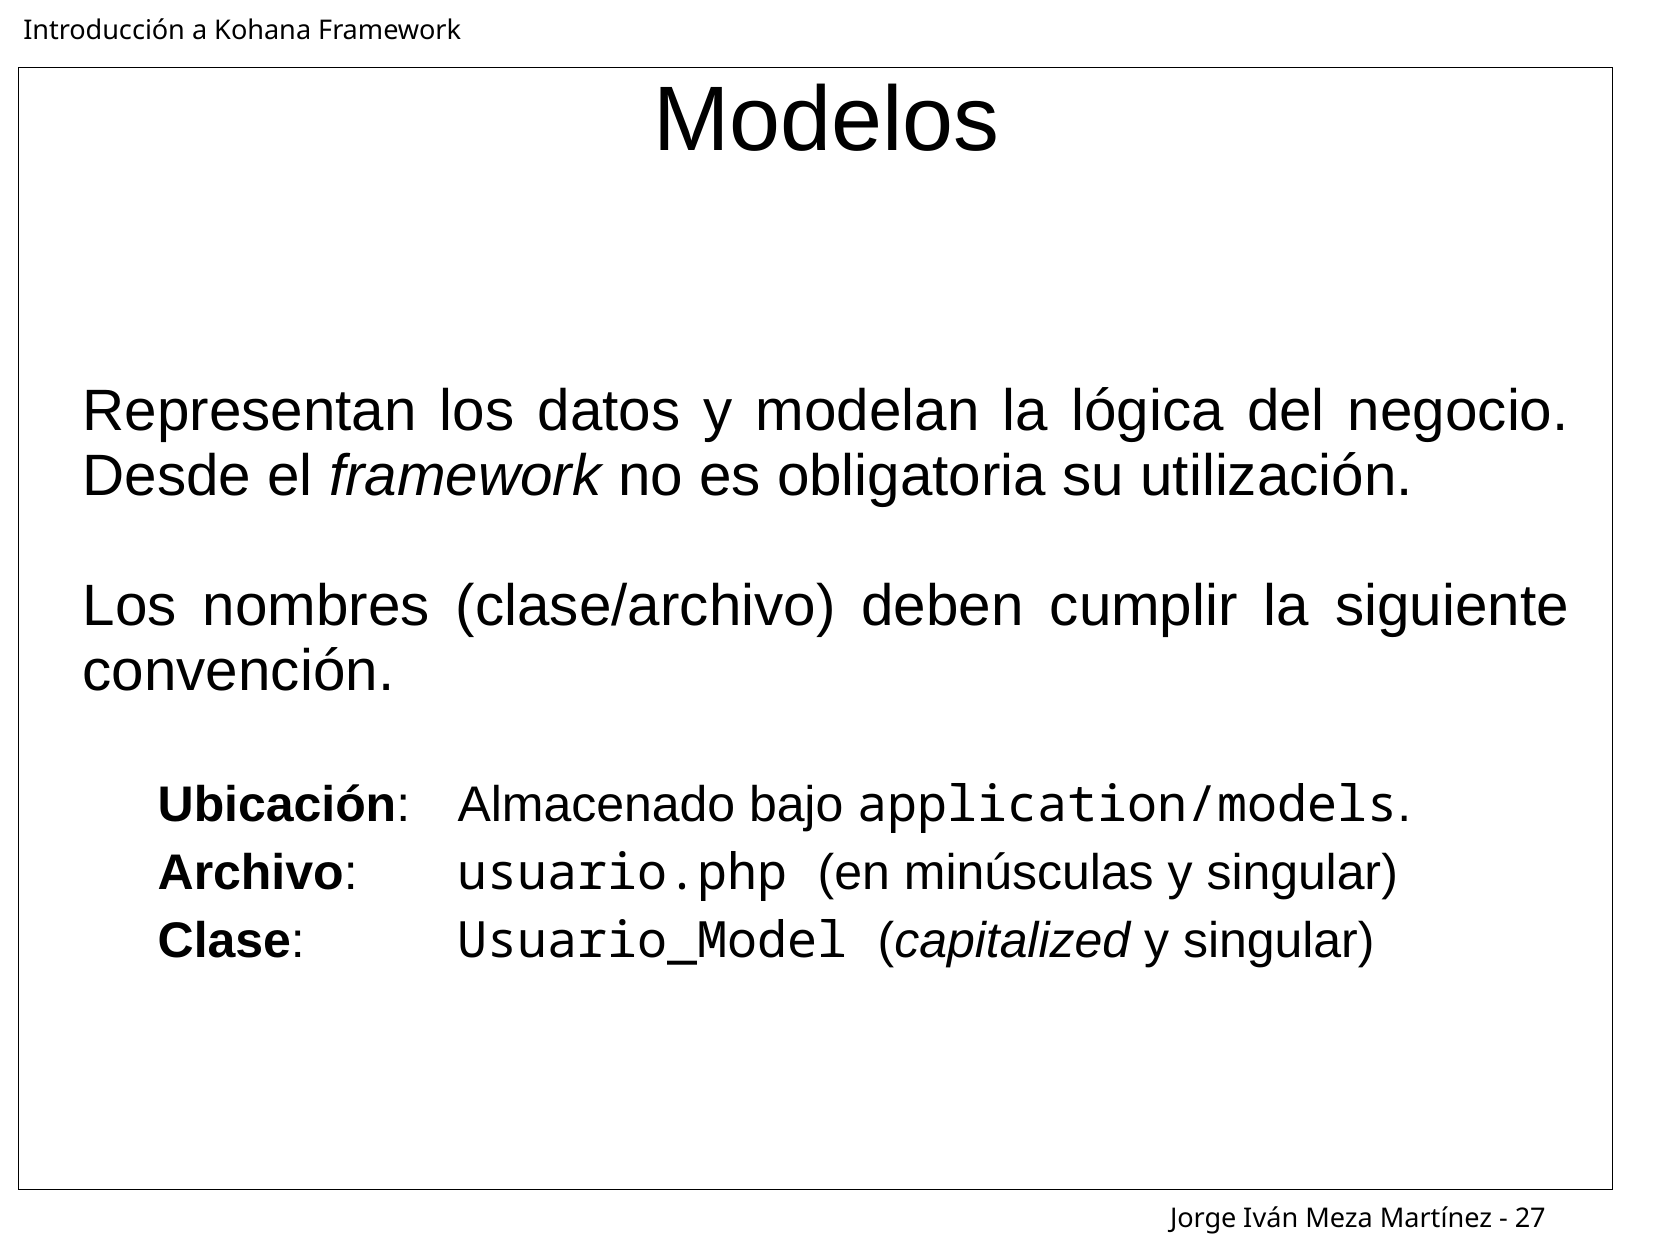

# Modelos
Representan los datos y modelan la lógica del negocio. Desde el framework no es obligatoria su utilización.
Los nombres (clase/archivo) deben cumplir la siguiente convención.
	Ubicación: 	Almacenado bajo application/models.
	Archivo: 		usuario.php (en minúsculas y singular)
	Clase: 		Usuario_Model (capitalized y singular)